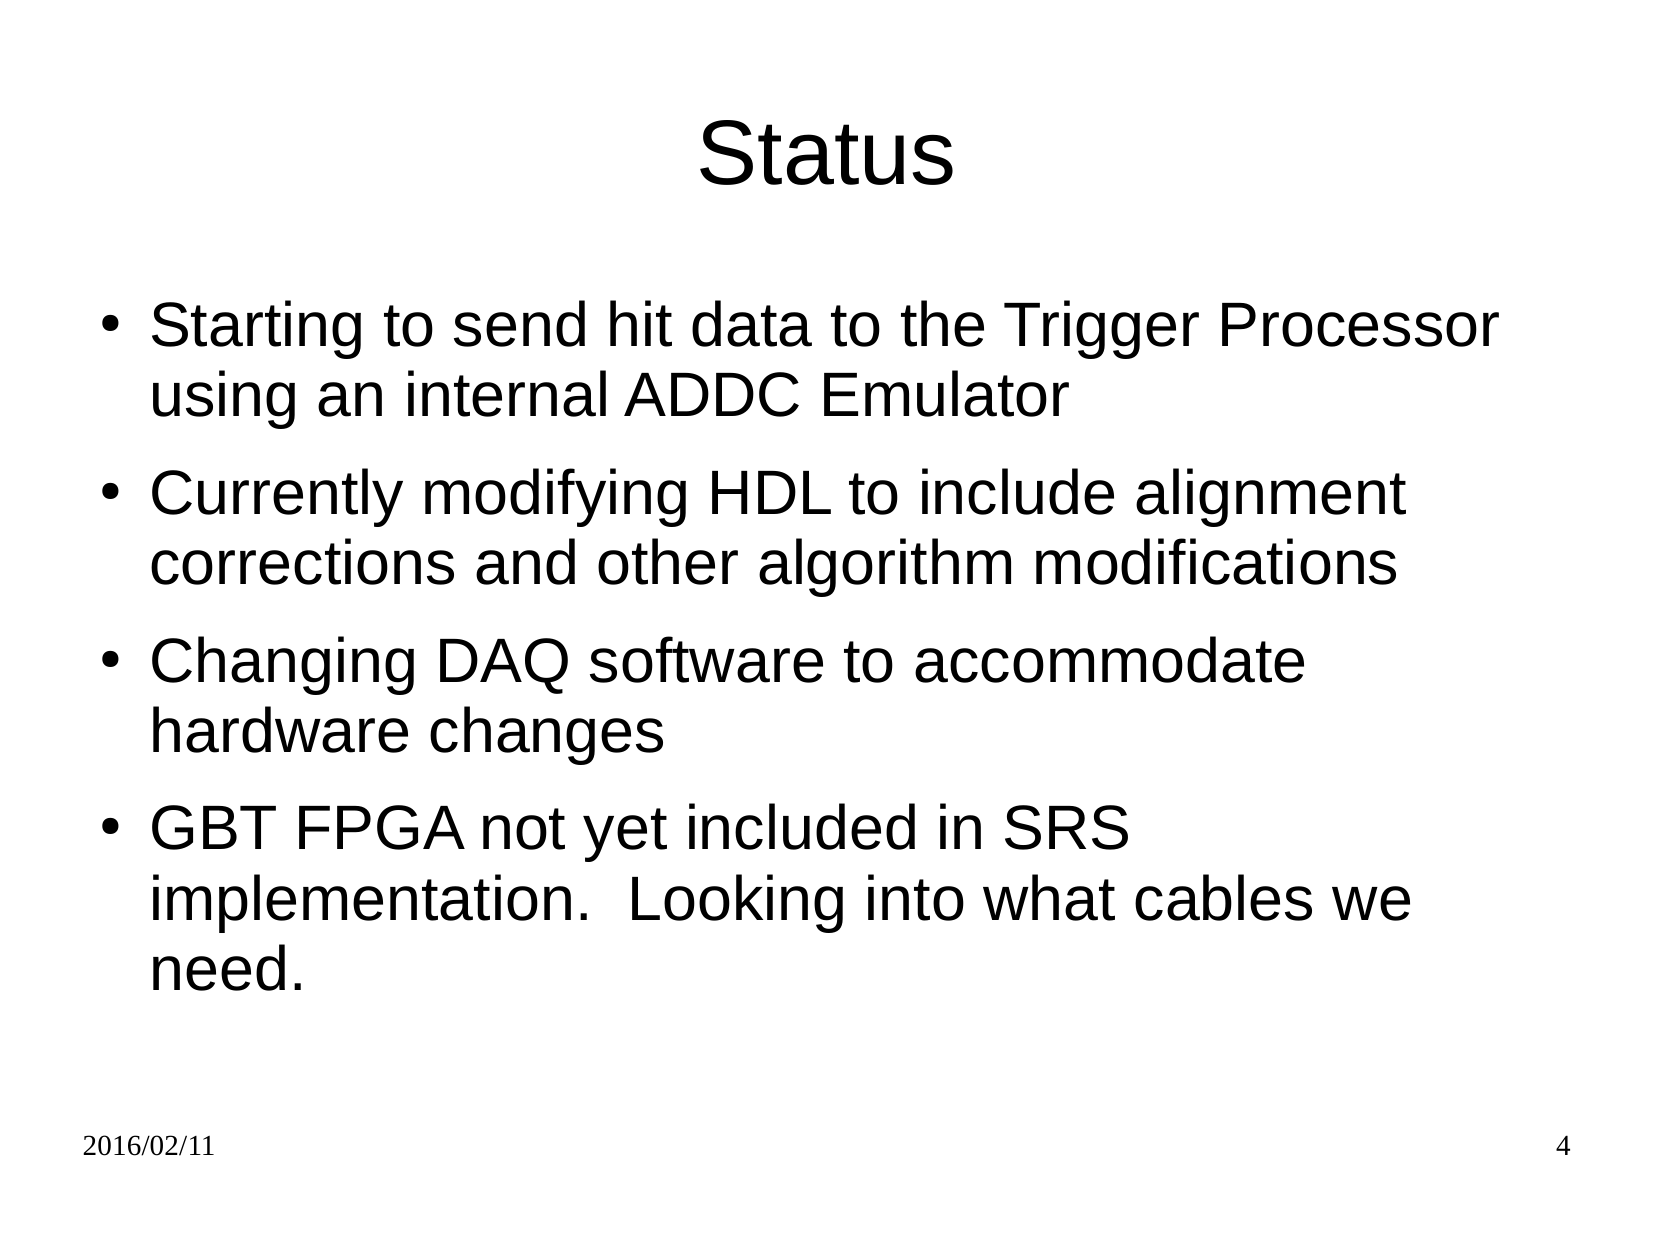

# Status
Starting to send hit data to the Trigger Processor using an internal ADDC Emulator
Currently modifying HDL to include alignment corrections and other algorithm modifications
Changing DAQ software to accommodate hardware changes
GBT FPGA not yet included in SRS implementation. Looking into what cables we need.
2016/02/11
4